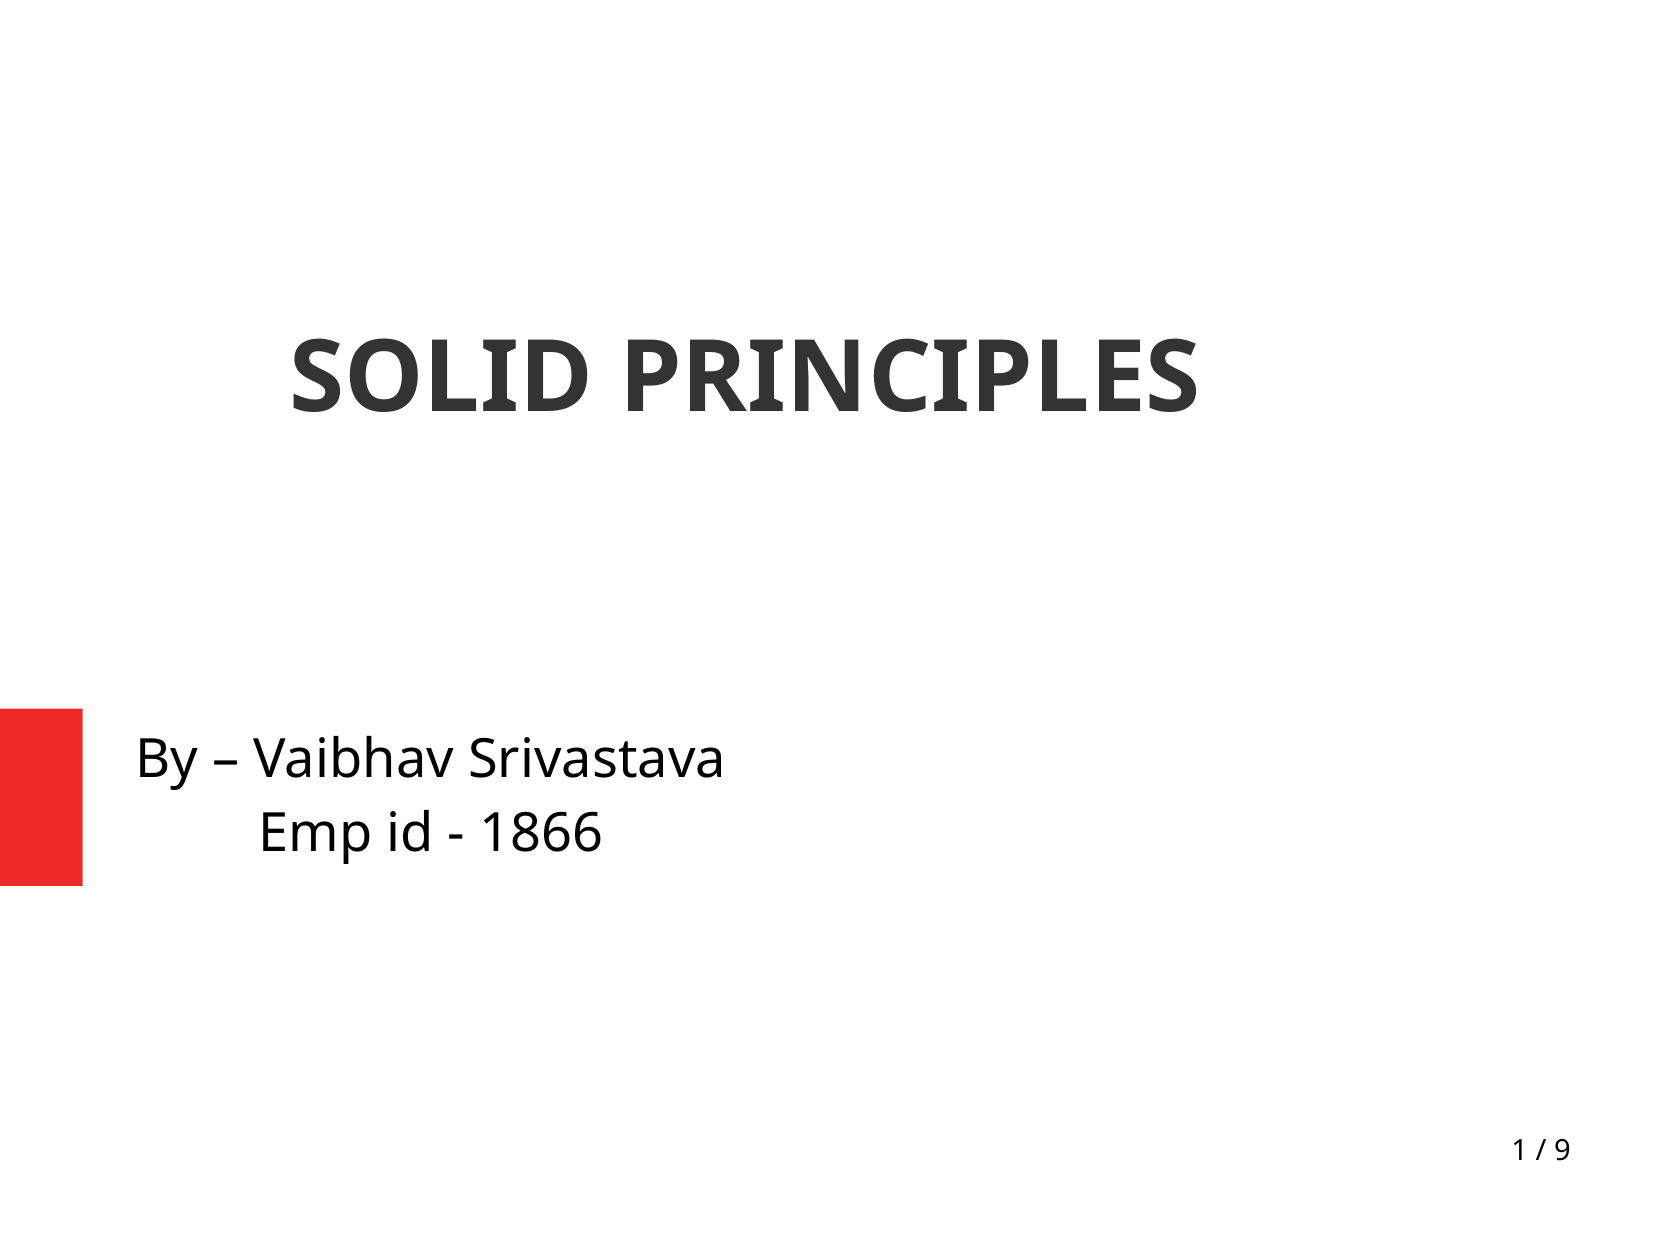

# SOLID PRINCIPLES
By – Vaibhav Srivastava
Emp id - 1866
1